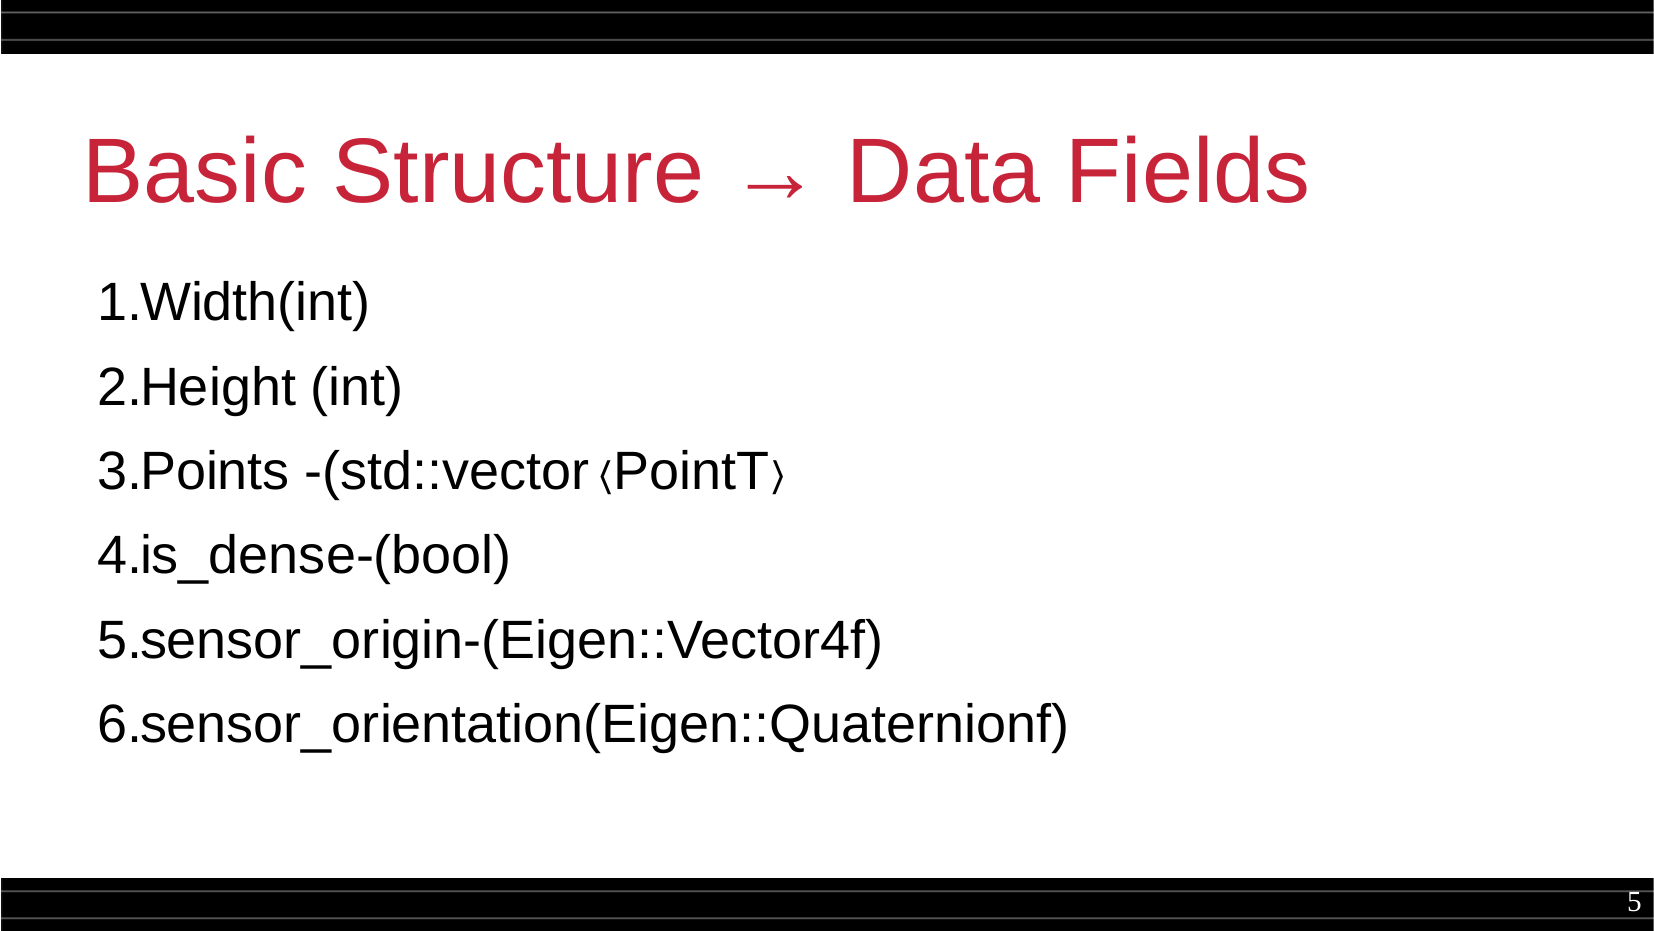

# Basic Structure → Data Fields
Width(int)
Height (int)
Points -(std::vector〈PointT〉
is_dense-(bool)
sensor_origin-(Eigen::Vector4f)
sensor_orientation(Eigen::Quaternionf)